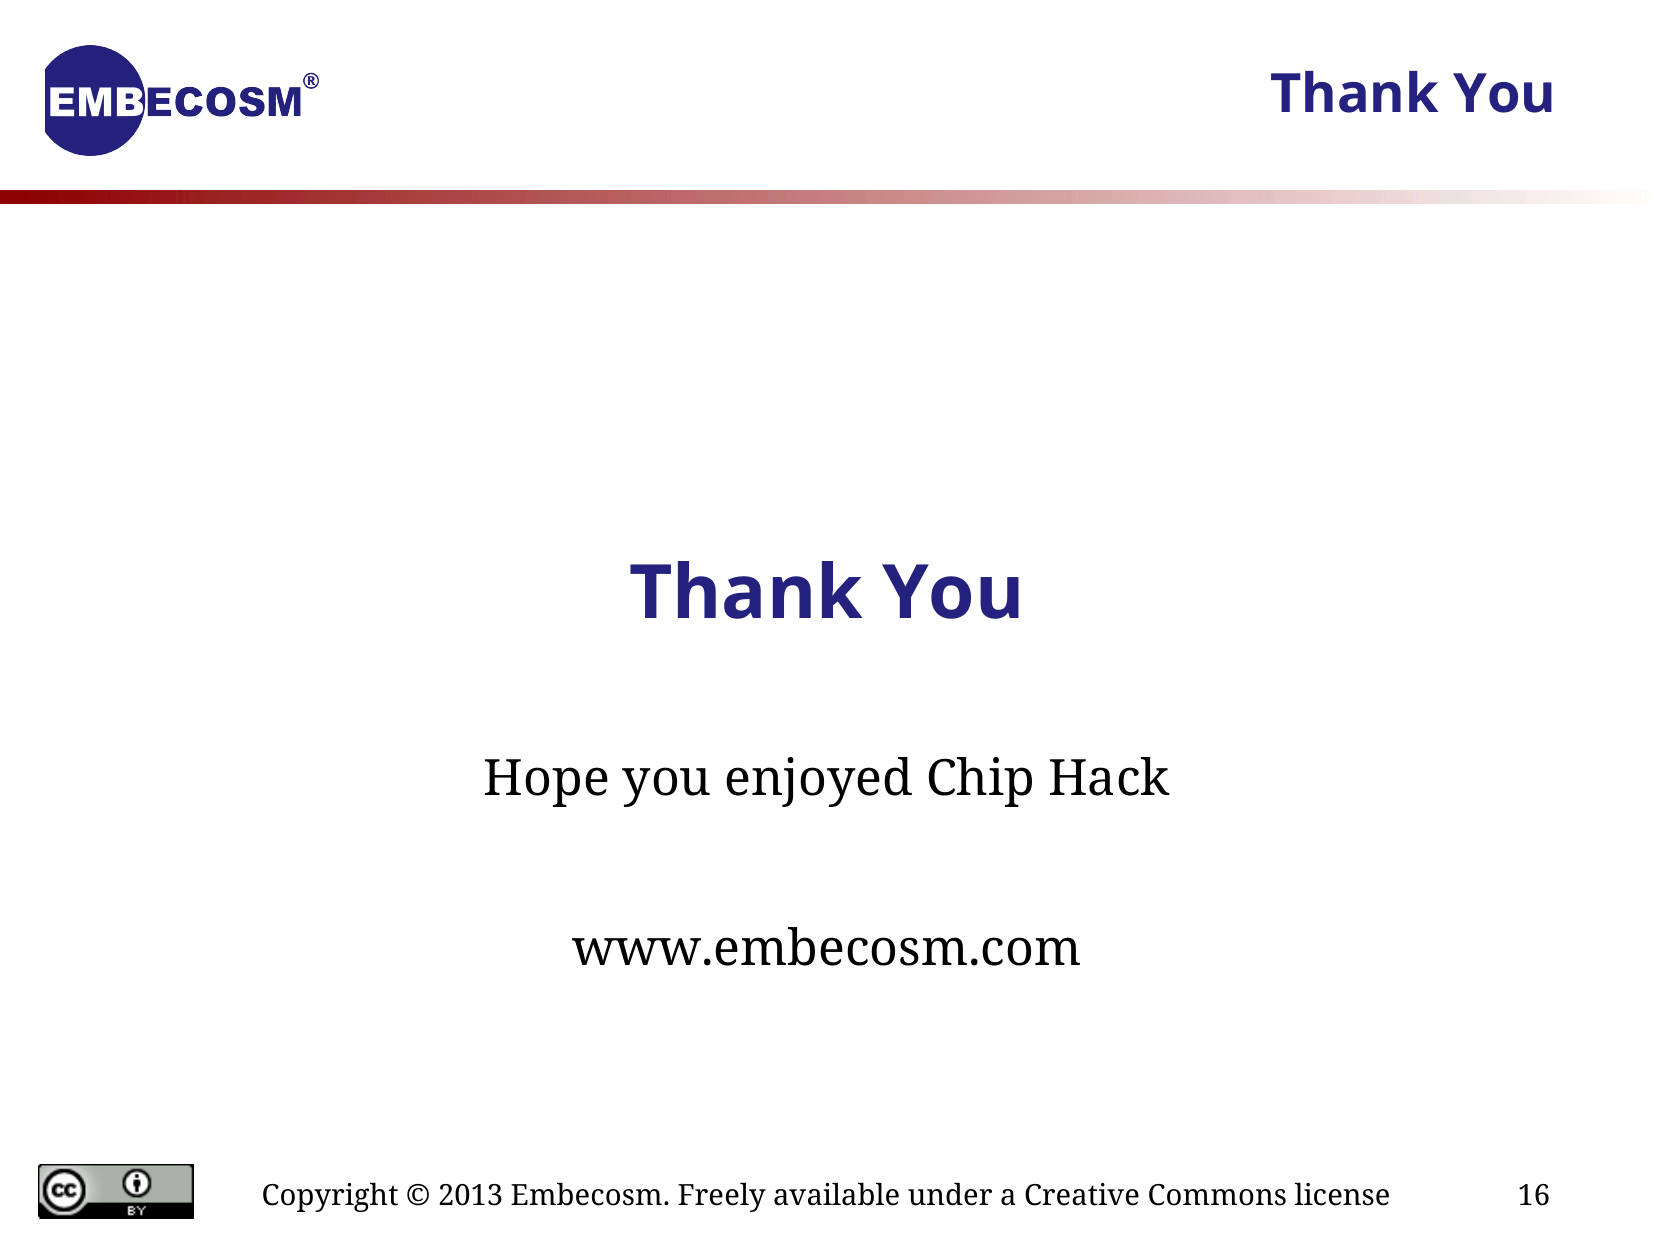

# Thank You
Thank You
Hope you enjoyed Chip Hack
www.embecosm.com
Copyright © 2013 Embecosm. Freely available under a Creative Commons license
16